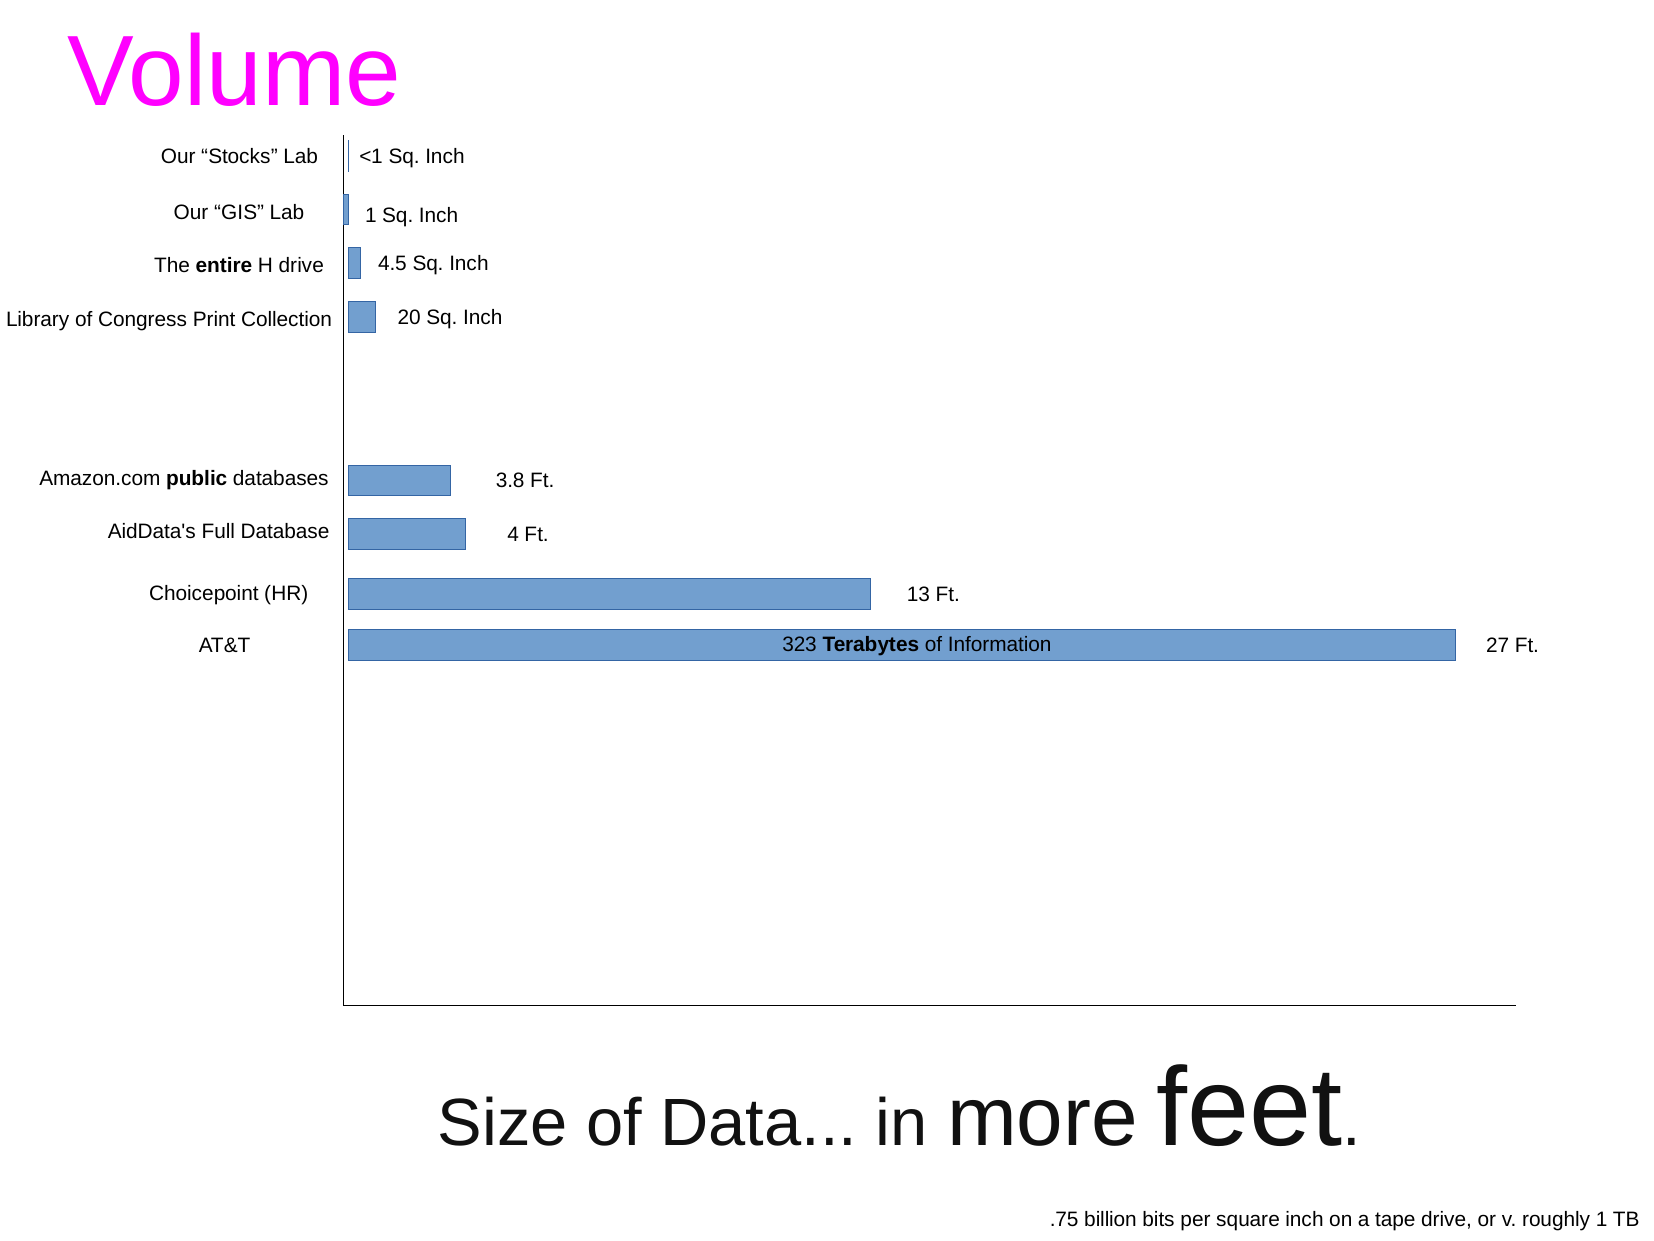

# Volume
Our “Stocks” Lab
<1 Sq. Inch
Our “GIS” Lab
1 Sq. Inch
4.5 Sq. Inch
The entire H drive
Library of Congress Print Collection
20 Sq. Inch
Amazon.com public databases
3.8 Ft.
AidData's Full Database
4 Ft.
Choicepoint (HR)
13 Ft.
323 Terabytes of Information
AT&T
27 Ft.
Size of Data... in more feet.
.75 billion bits per square inch on a tape drive, or v. roughly 1 TB